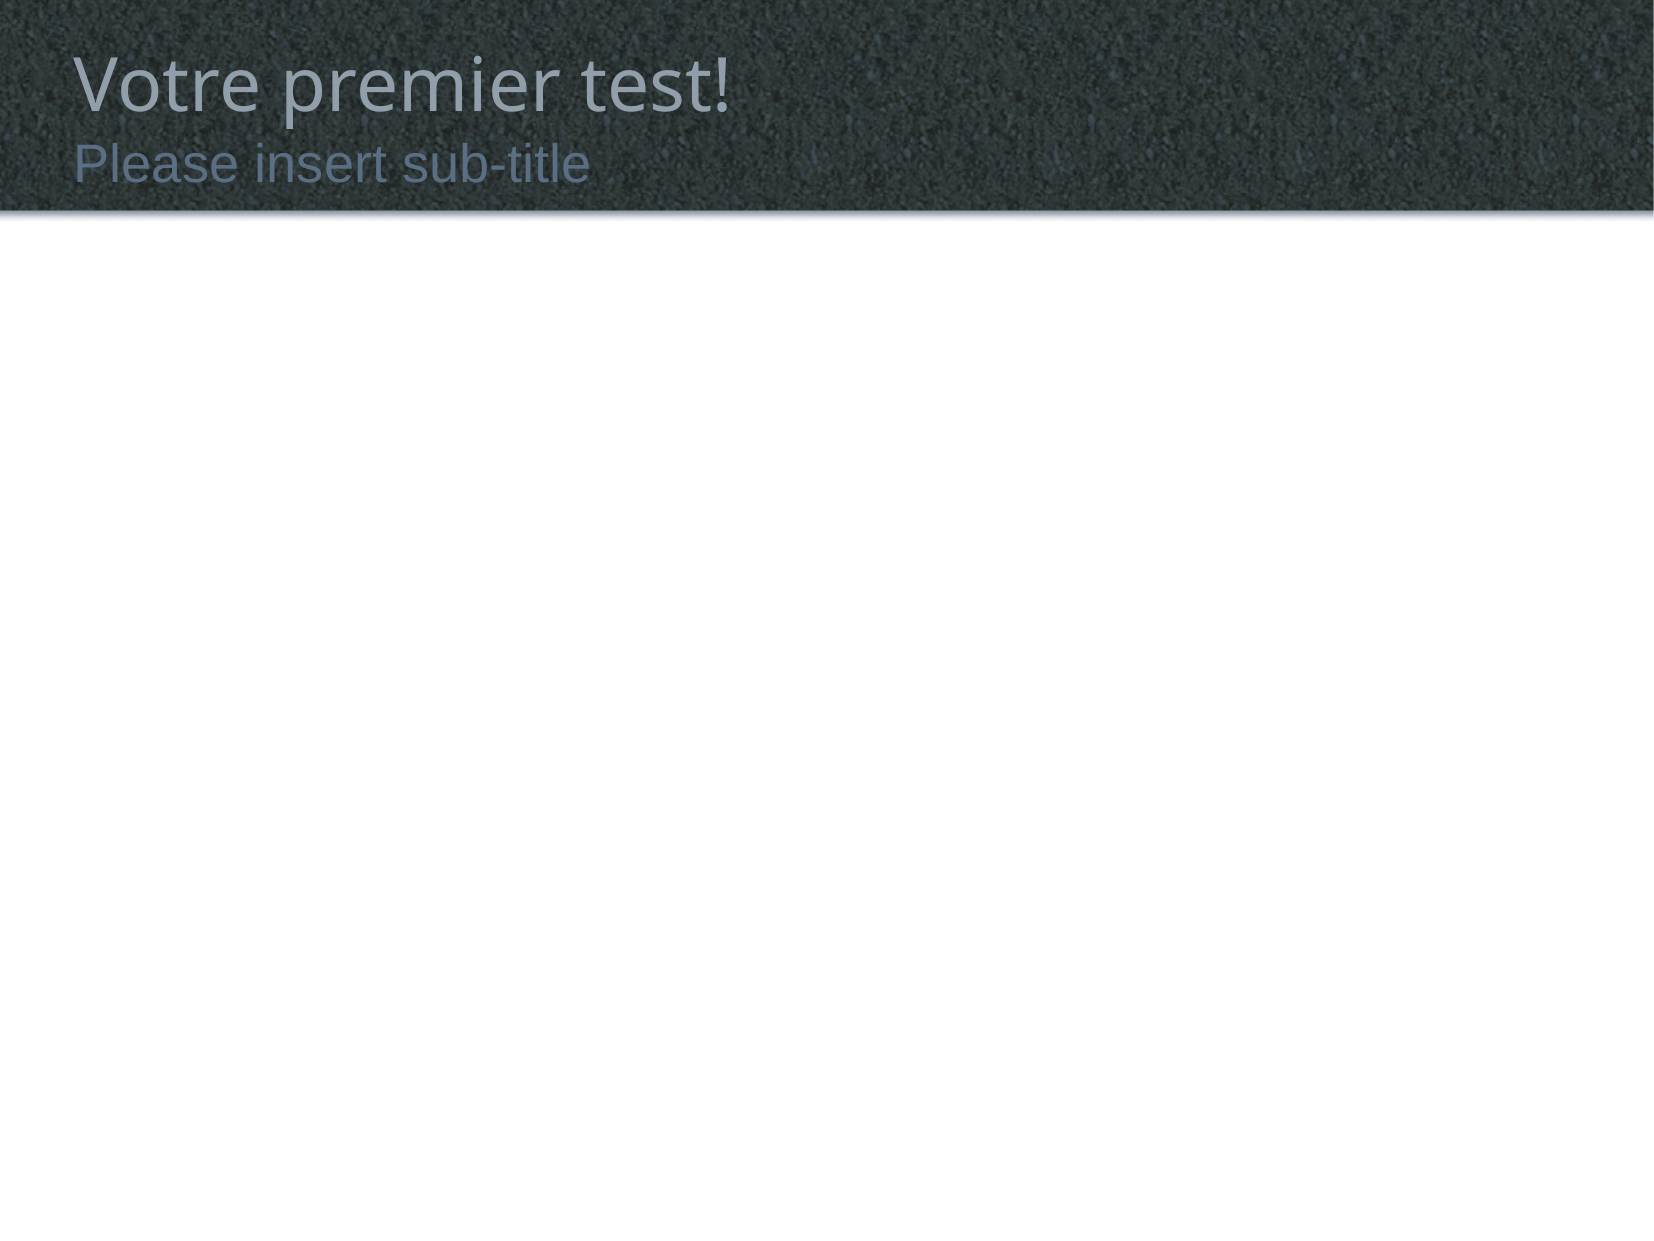

Votre premier test!
Please insert sub-title
#